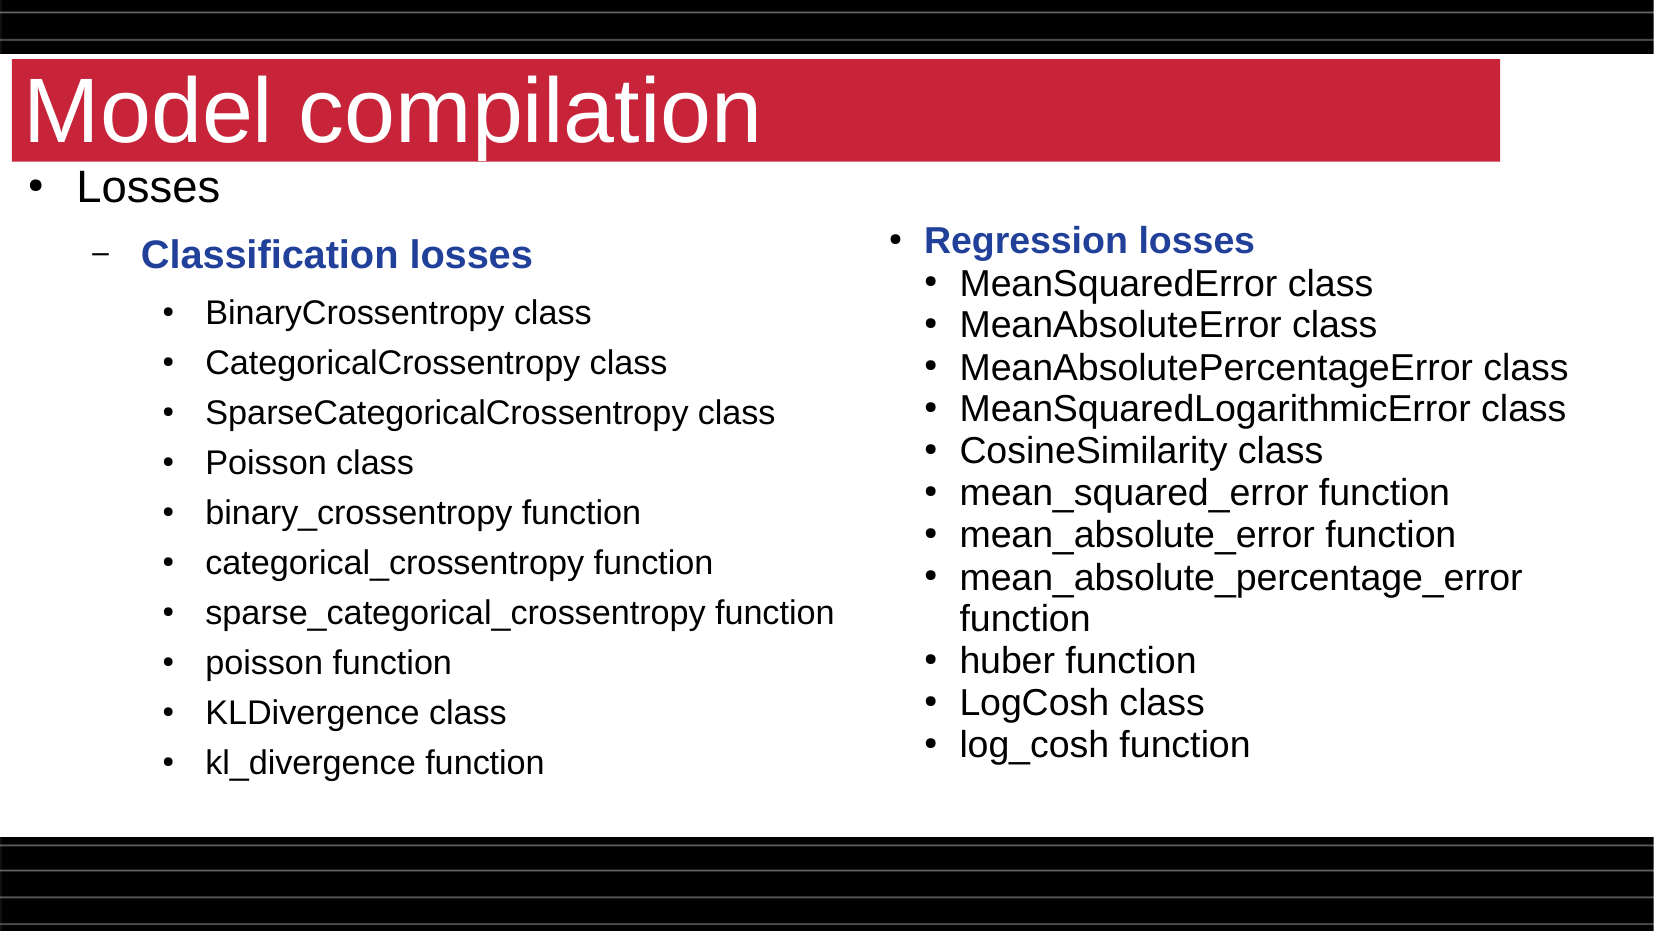

# Model compilation
Losses
Classification losses
BinaryCrossentropy class
CategoricalCrossentropy class
SparseCategoricalCrossentropy class
Poisson class
binary_crossentropy function
categorical_crossentropy function
sparse_categorical_crossentropy function
poisson function
KLDivergence class
kl_divergence function
Regression losses
MeanSquaredError class
MeanAbsoluteError class
MeanAbsolutePercentageError class
MeanSquaredLogarithmicError class
CosineSimilarity class
mean_squared_error function
mean_absolute_error function
mean_absolute_percentage_error function
huber function
LogCosh class
log_cosh function